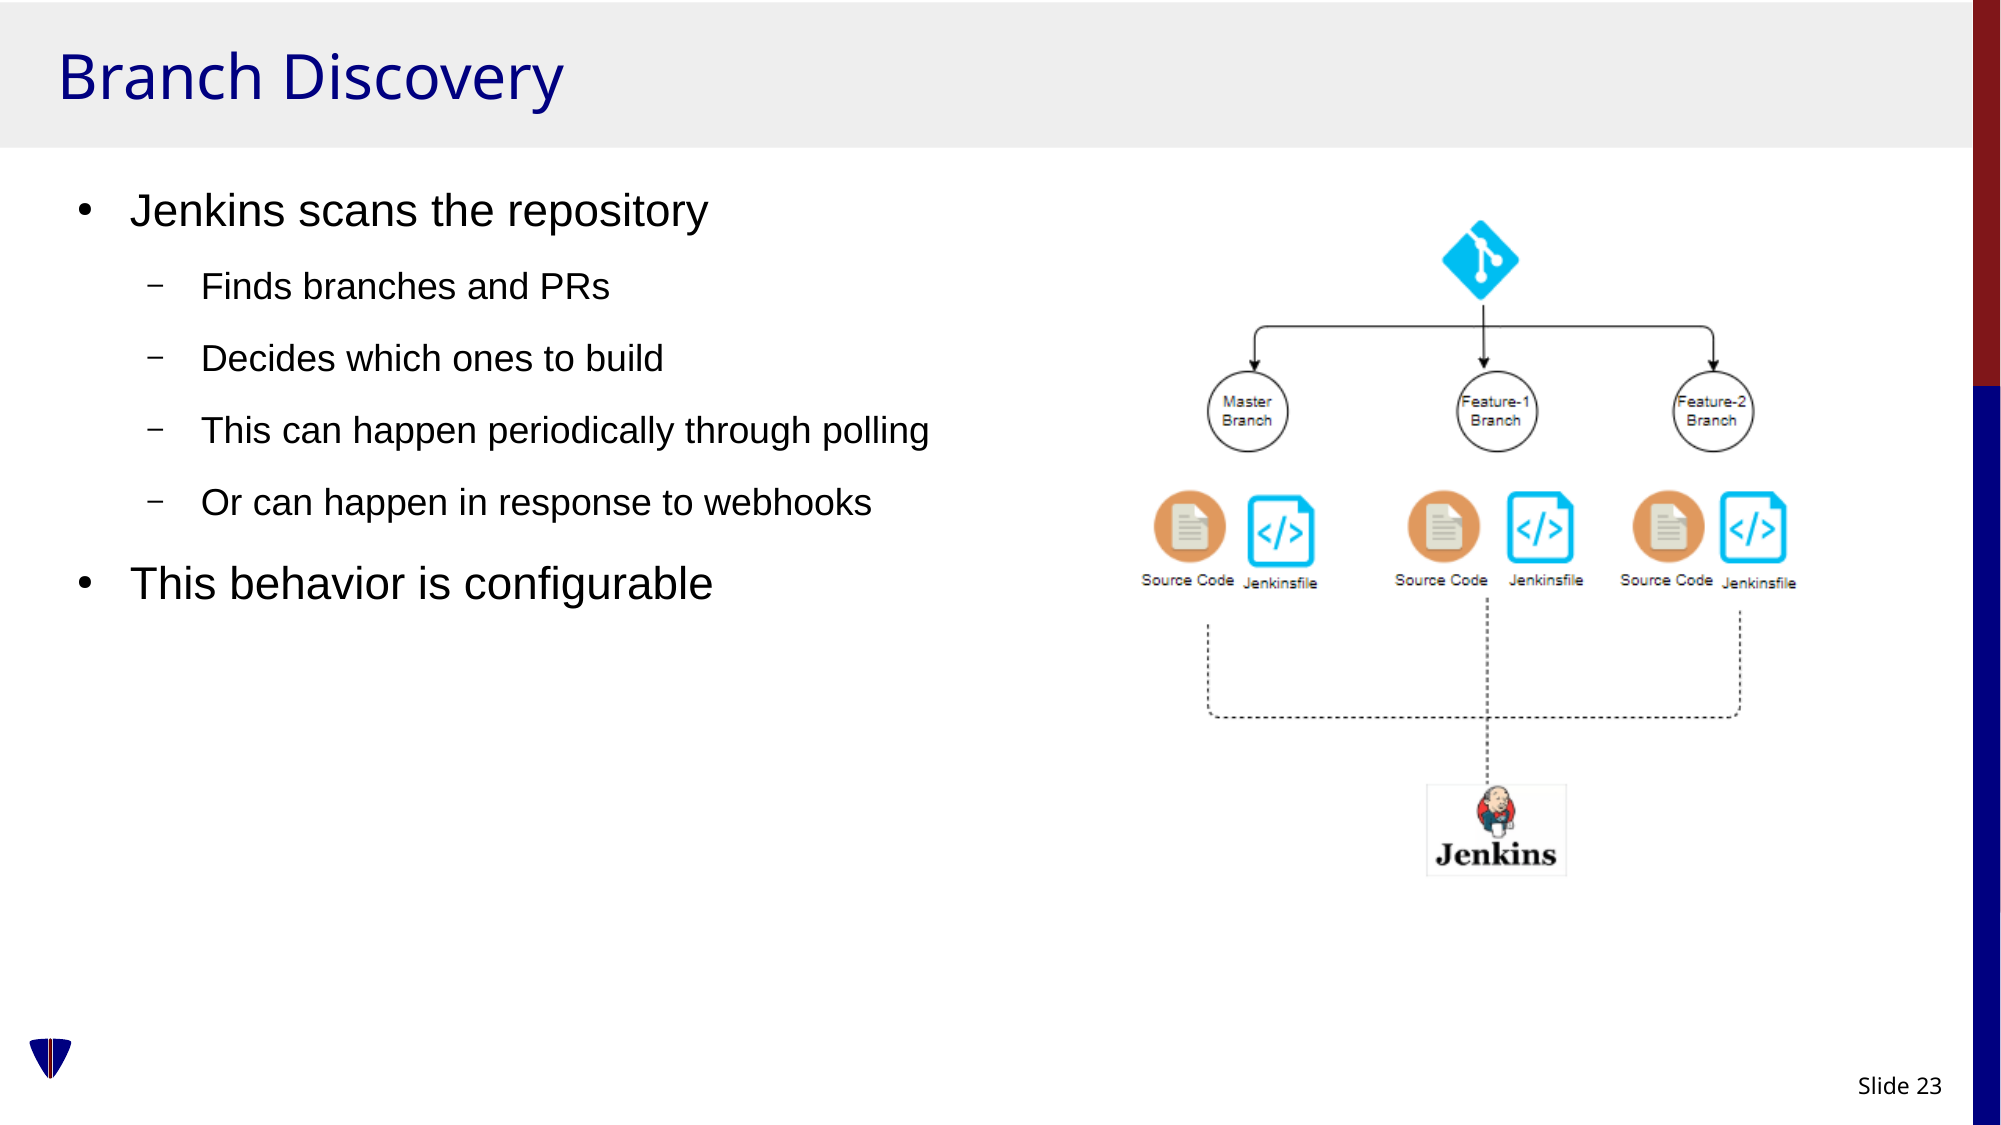

# Branch Discovery
Jenkins scans the repository
Finds branches and PRs
Decides which ones to build
This can happen periodically through polling
Or can happen in response to webhooks
This behavior is configurable